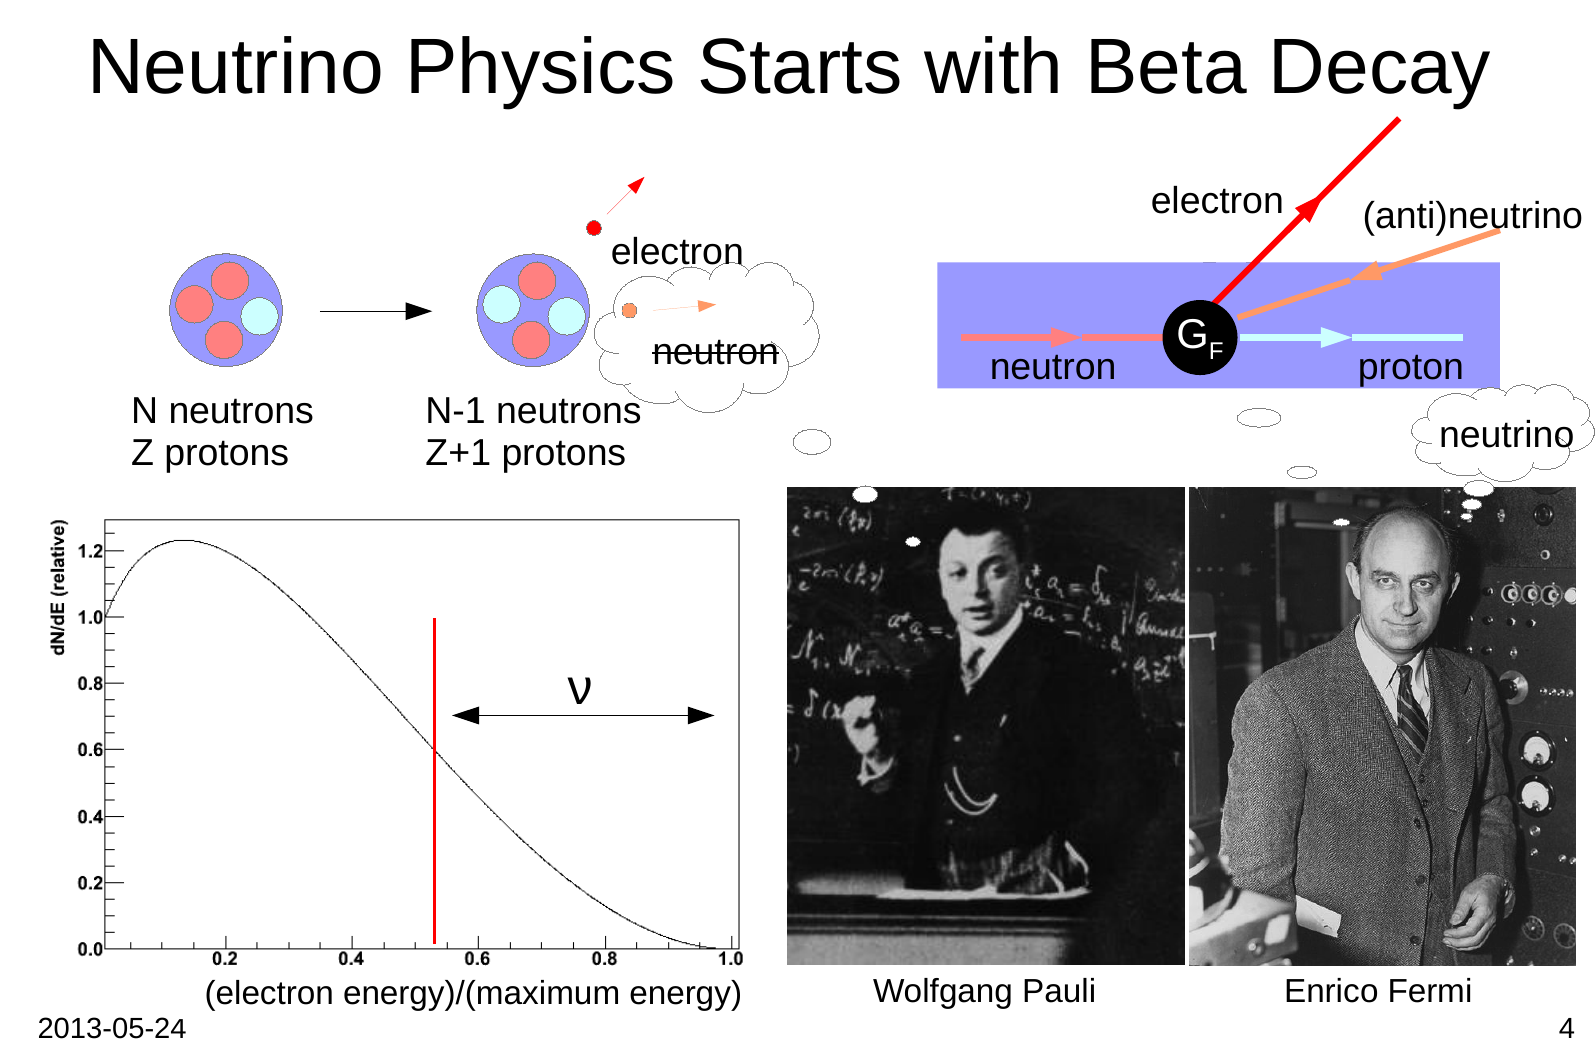

# Neutrino Physics Starts with Beta Decay
electron
(anti)neutrino
electron
GF
neutron
neutron
proton
N neutrons
Z protons
N-1 neutrons
Z+1 protons
neutrino
ν
Enrico Fermi
Wolfgang Pauli
(electron energy)/(maximum energy)
2013-05-24
4